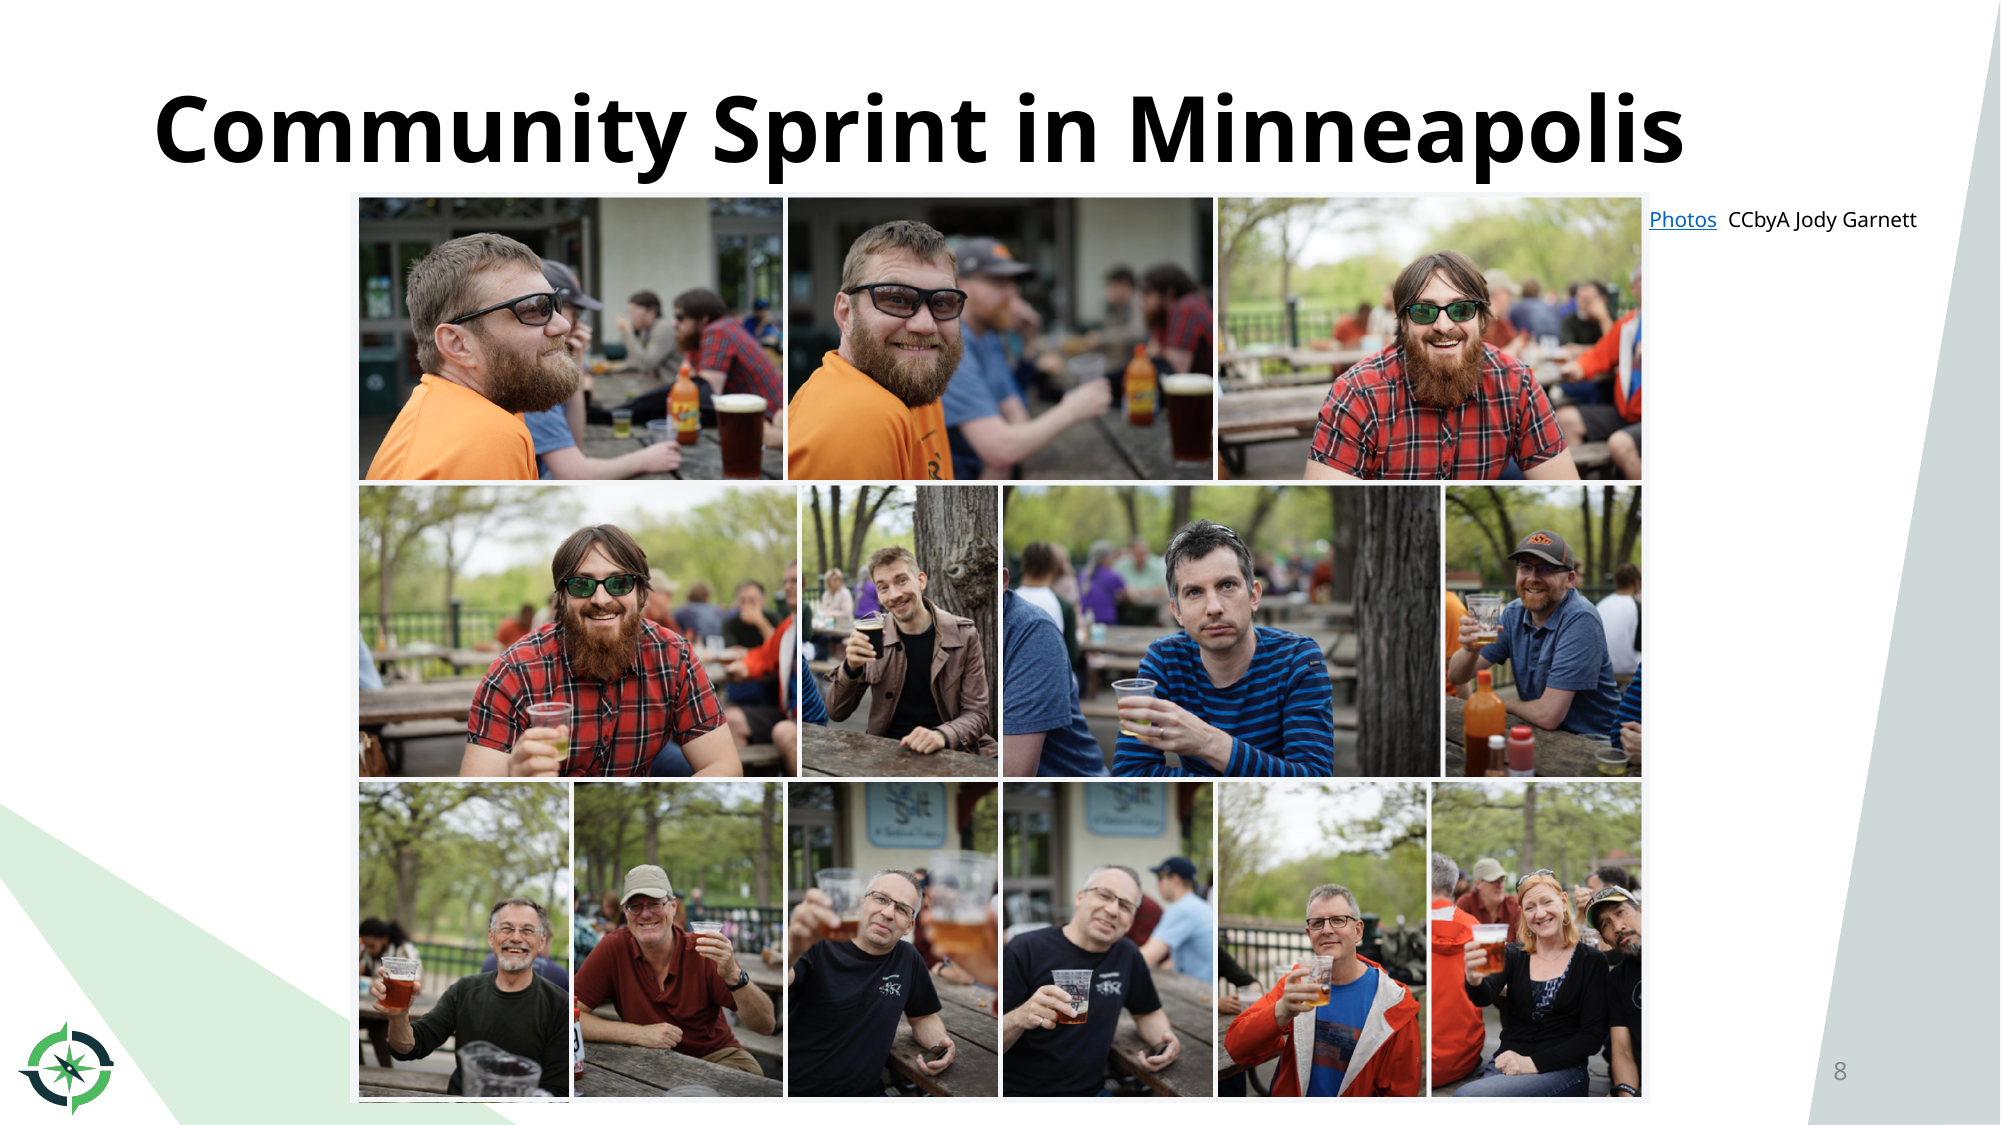

# Community Sprint in Minneapolis
Photos CCbyA Jody Garnett